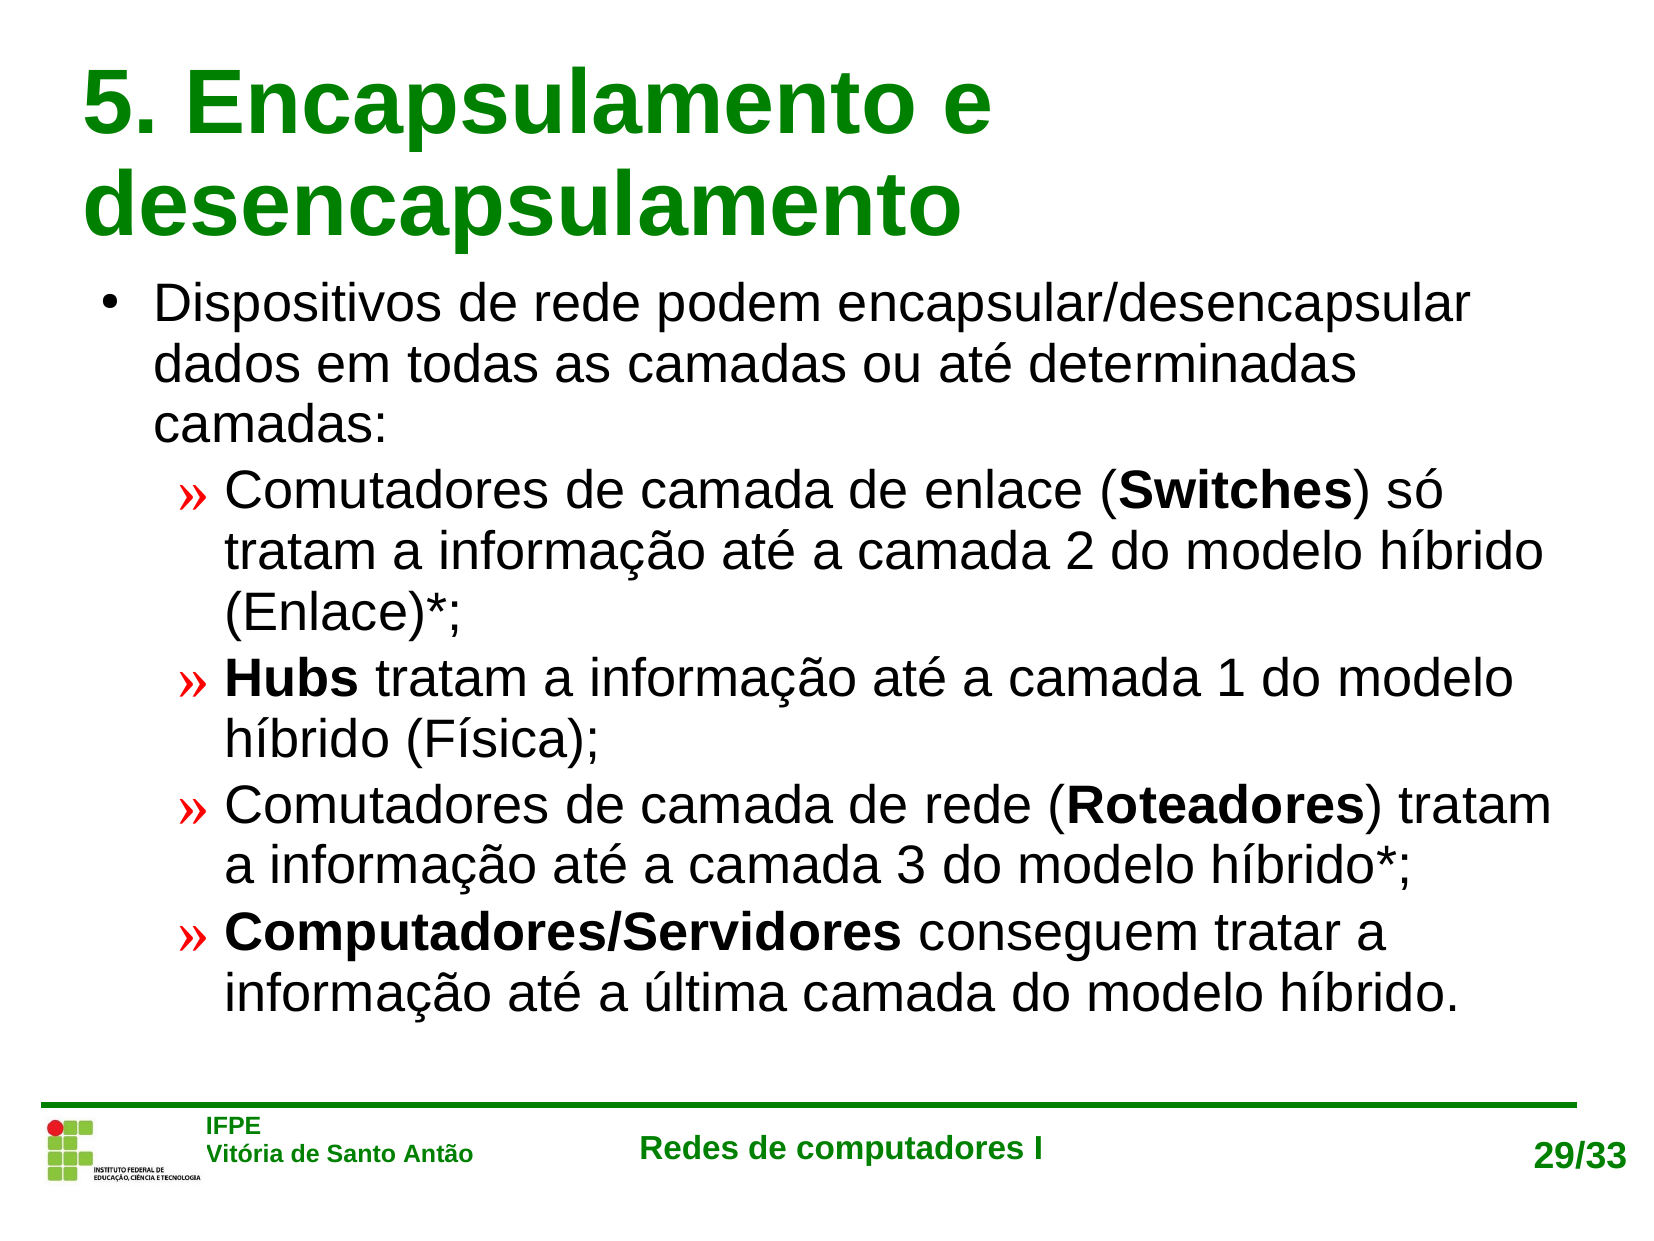

# 5. Encapsulamento e desencapsulamento
Dispositivos de rede podem encapsular/desencapsular dados em todas as camadas ou até determinadas camadas:
Comutadores de camada de enlace (Switches) só tratam a informação até a camada 2 do modelo híbrido (Enlace)*;
Hubs tratam a informação até a camada 1 do modelo híbrido (Física);
Comutadores de camada de rede (Roteadores) tratam a informação até a camada 3 do modelo híbrido*;
Computadores/Servidores conseguem tratar a informação até a última camada do modelo híbrido.